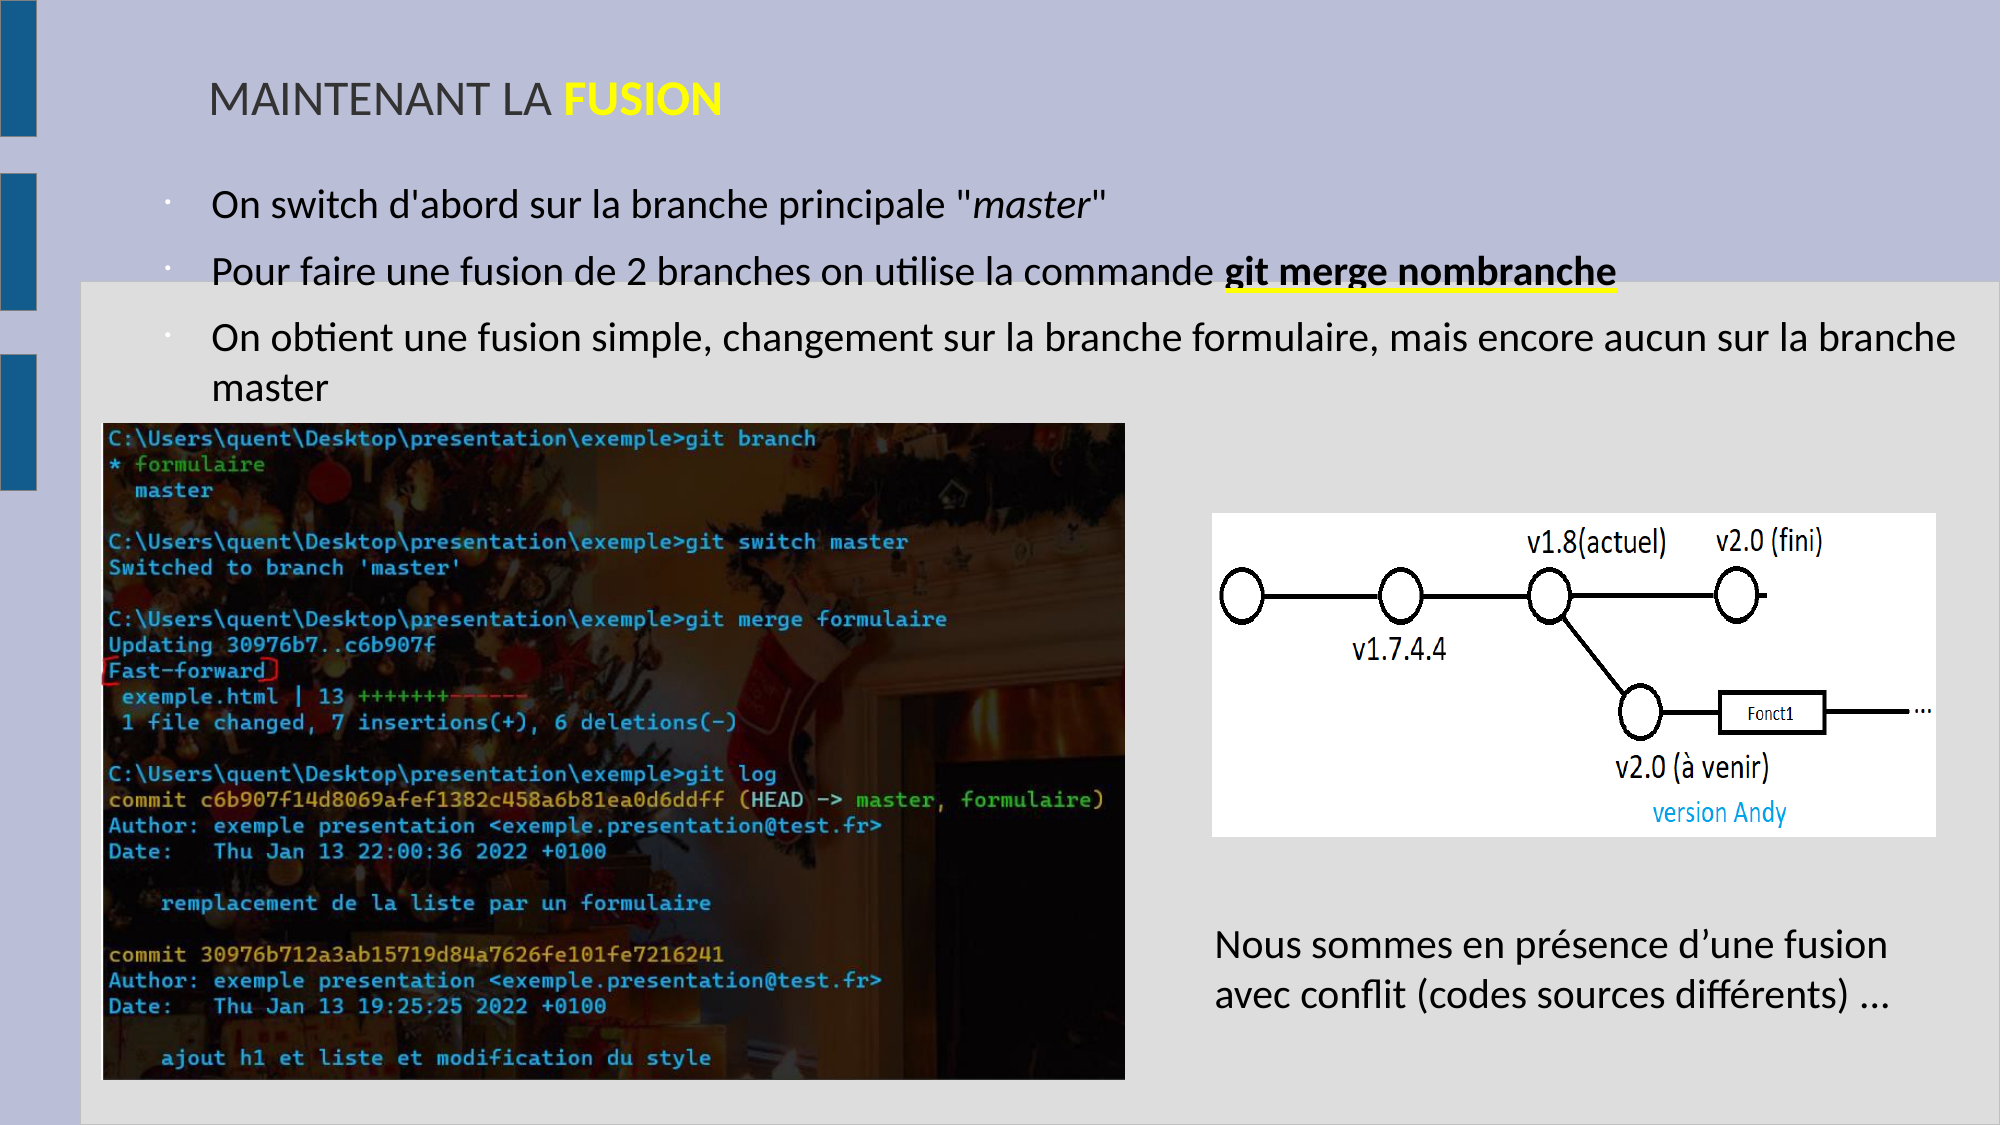

# MAINTENANT LA FUSION
On switch d'abord sur la branche principale "master"
Pour faire une fusion de 2 branches on utilise la commande git merge nombranche
On obtient une fusion simple, changement sur la branche formulaire, mais encore aucun sur la branche master
Nous sommes en présence d’une fusion avec conflit (codes sources différents) ...